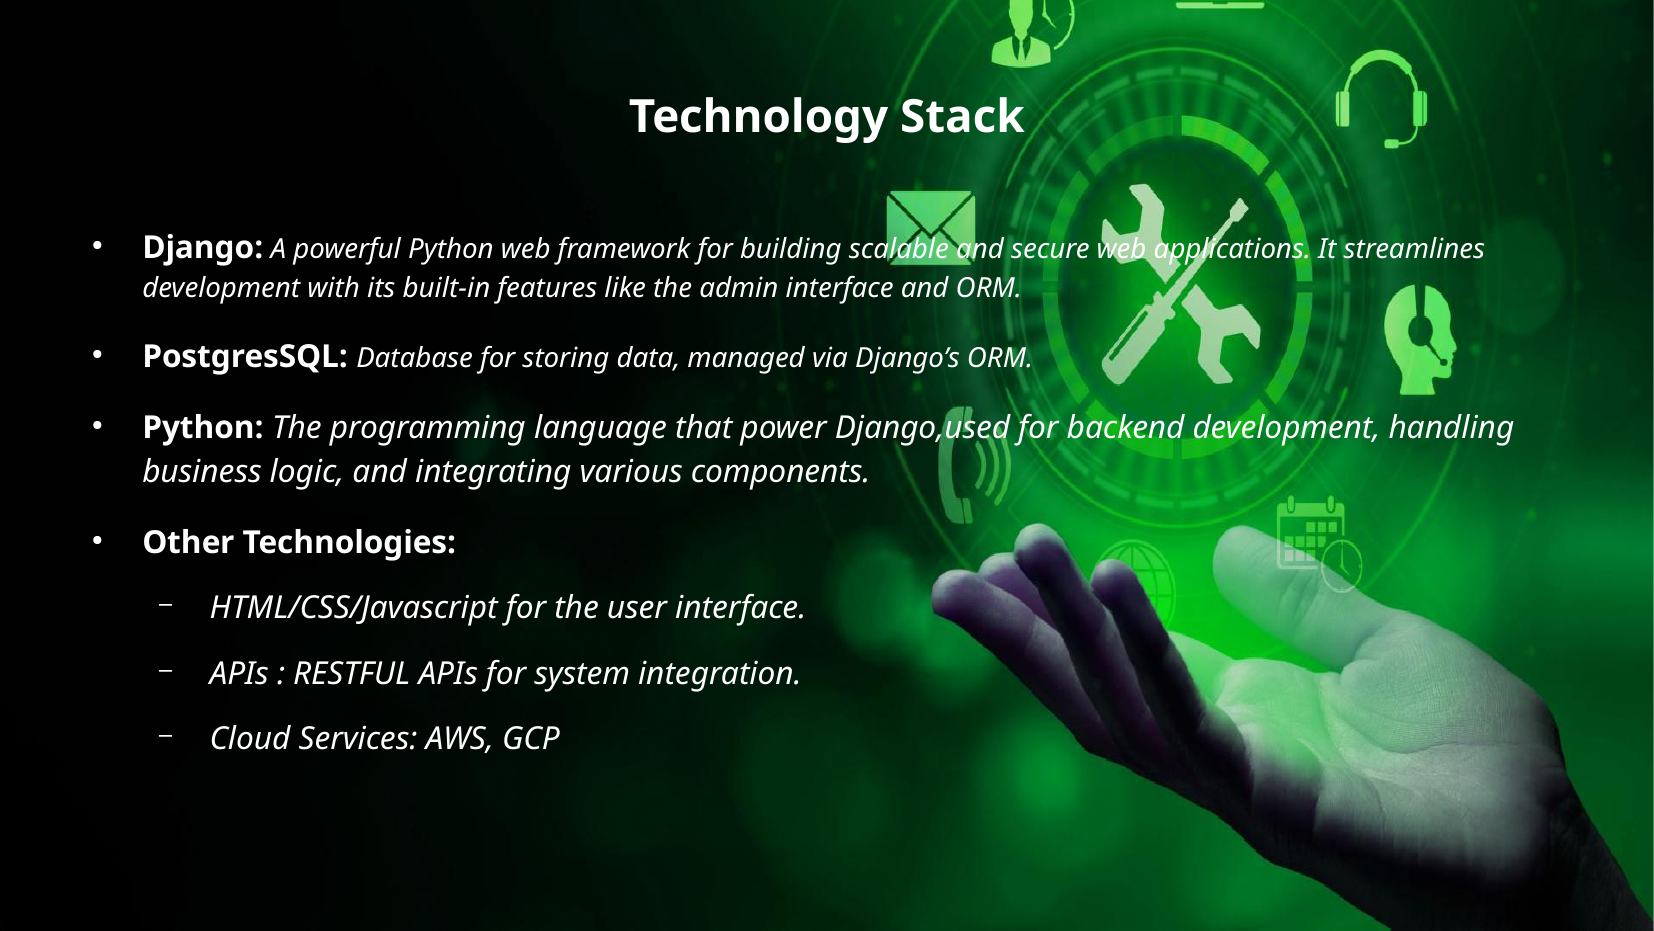

# Technology Stack
Django: A powerful Python web framework for building scalable and secure web applications. It streamlines development with its built-in features like the admin interface and ORM.
PostgresSQL: Database for storing data, managed via Django’s ORM.
Python: The programming language that power Django,used for backend development, handling business logic, and integrating various components.
Other Technologies:
HTML/CSS/Javascript for the user interface.
APIs : RESTFUL APIs for system integration.
Cloud Services: AWS, GCP